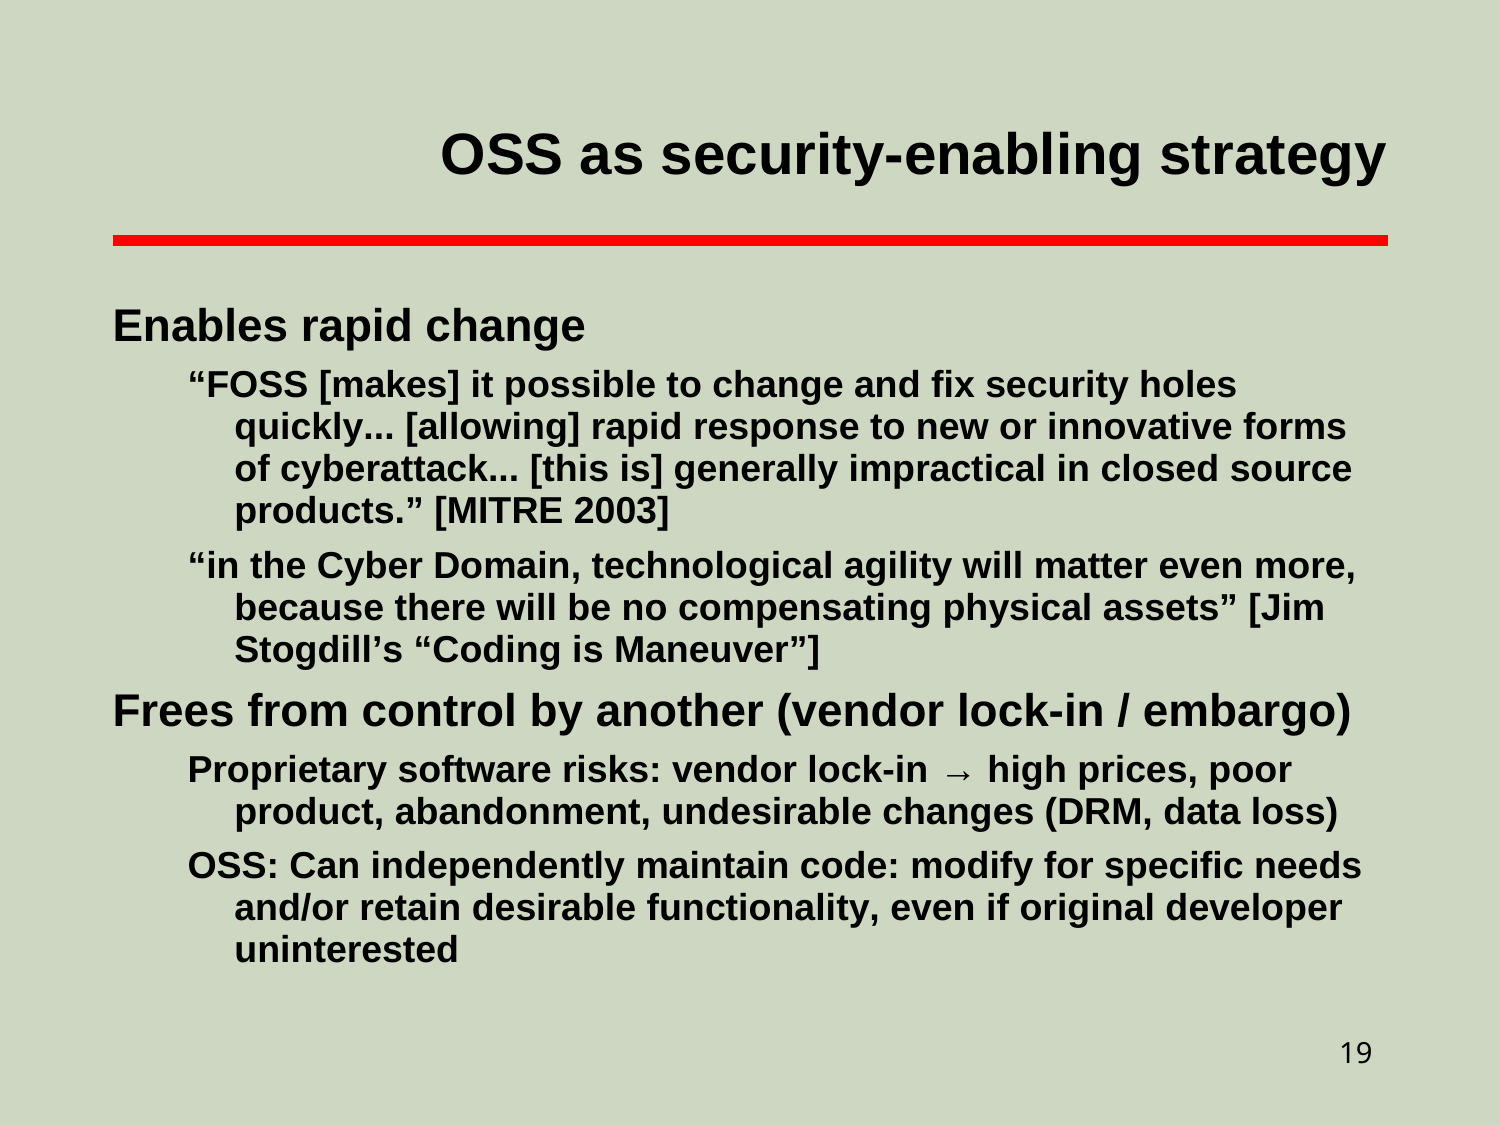

# OSS as security-enabling strategy
Enables rapid change
“FOSS [makes] it possible to change and fix security holes quickly... [allowing] rapid response to new or innovative forms of cyberattack... [this is] generally impractical in closed source products.” [MITRE 2003]
“in the Cyber Domain, technological agility will matter even more, because there will be no compensating physical assets” [Jim Stogdill’s “Coding is Maneuver”]
Frees from control by another (vendor lock-in / embargo)
Proprietary software risks: vendor lock-in → high prices, poor product, abandonment, undesirable changes (DRM, data loss)
OSS: Can independently maintain code: modify for specific needs and/or retain desirable functionality, even if original developer uninterested